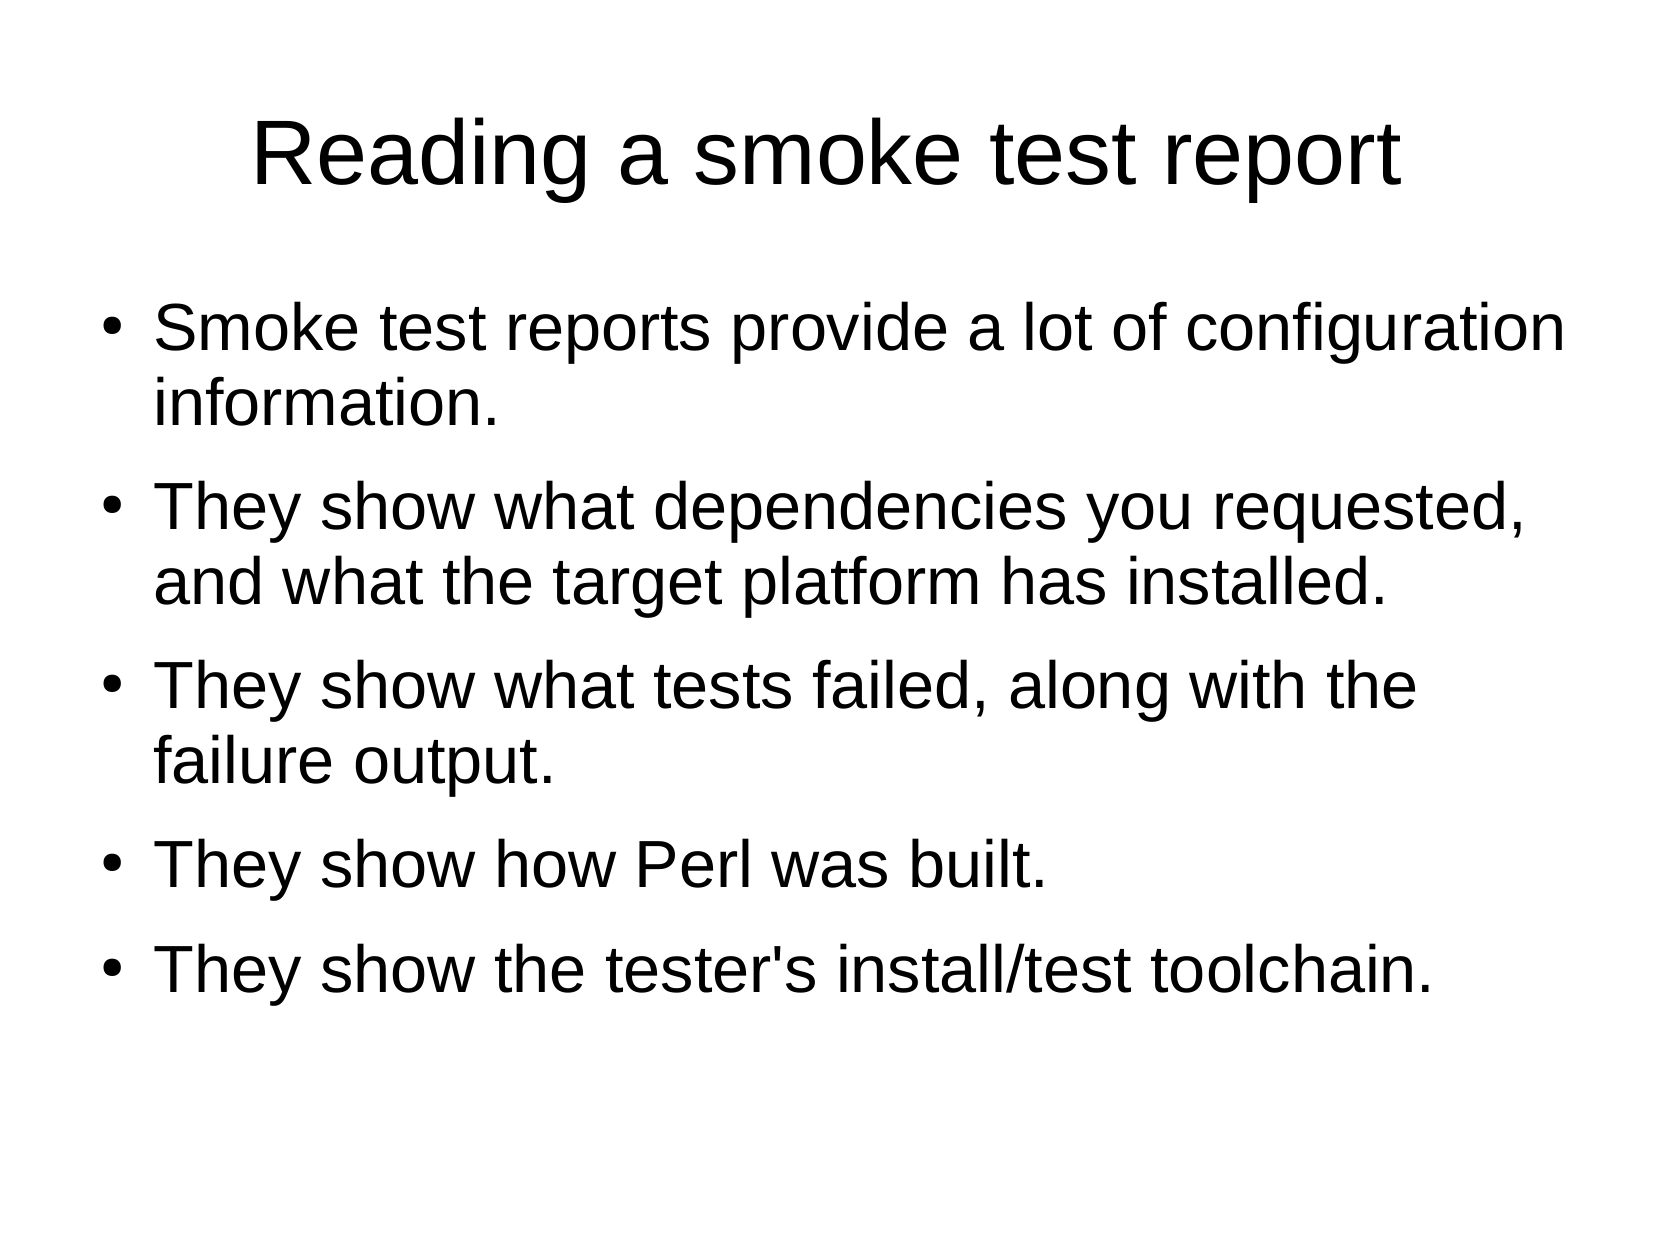

# Reading a smoke test report
Smoke test reports provide a lot of configuration information.
They show what dependencies you requested, and what the target platform has installed.
They show what tests failed, along with the failure output.
They show how Perl was built.
They show the tester's install/test toolchain.